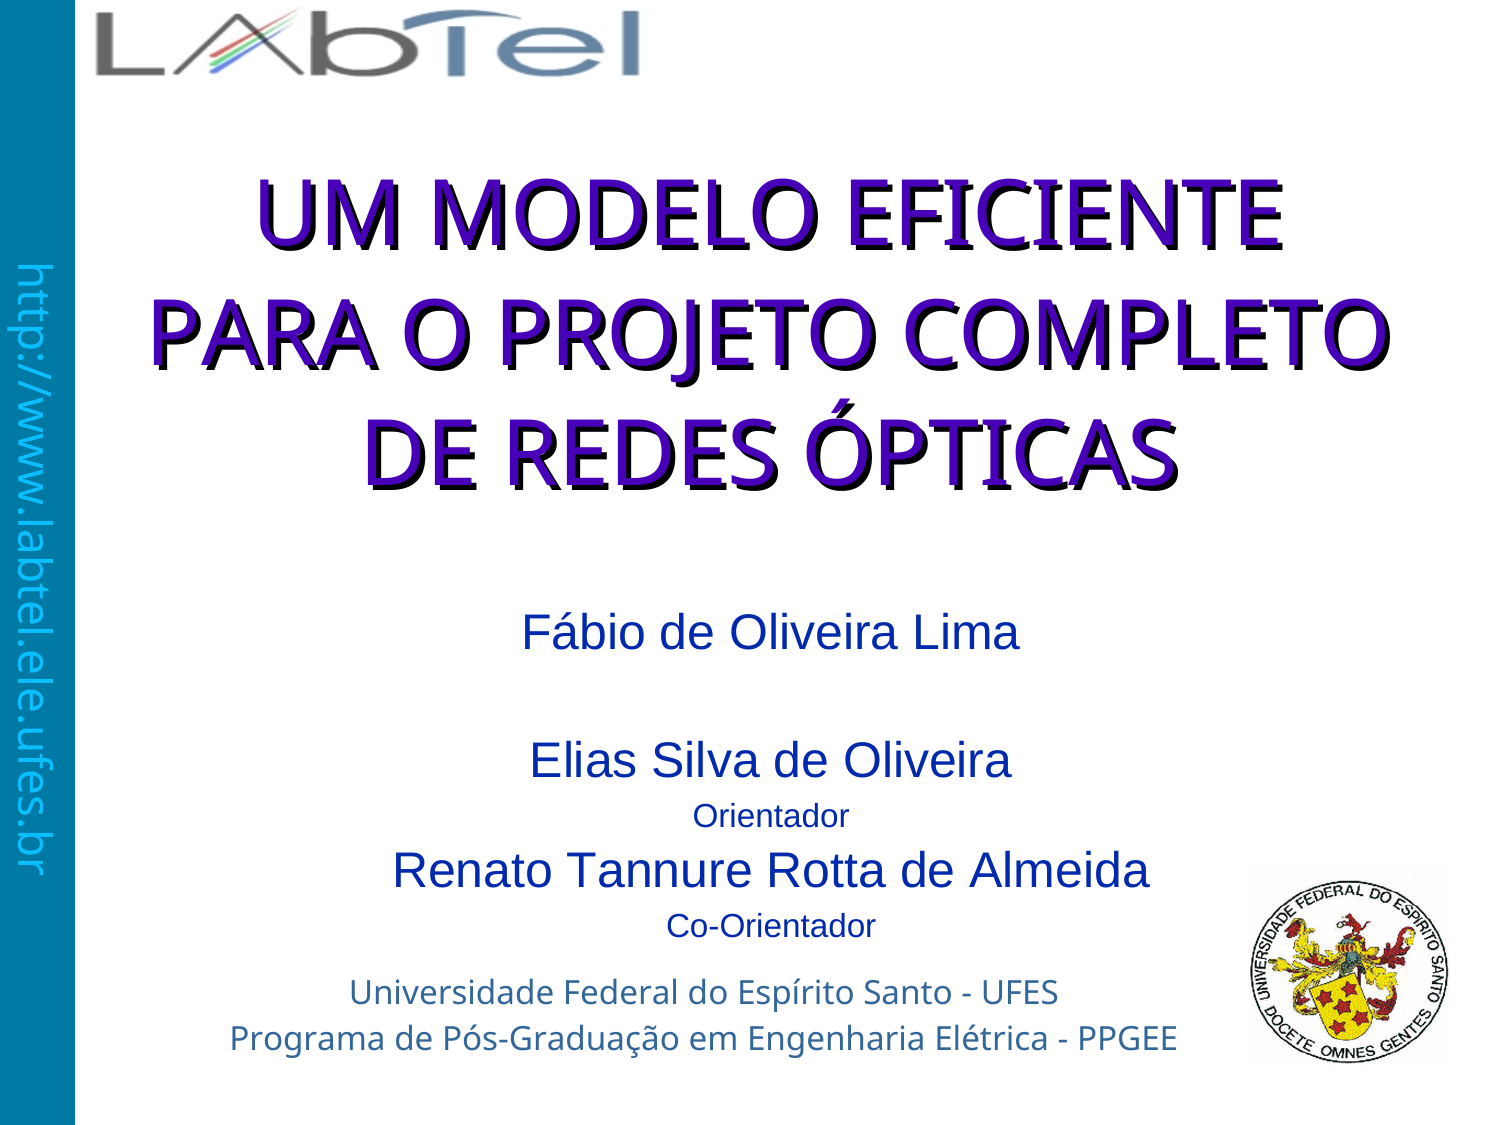

# UM MODELO EFICIENTE PARA O PROJETO COMPLETO DE REDES ÓPTICAS
Fábio de Oliveira Lima
Elias Silva de Oliveira
Orientador
Renato Tannure Rotta de Almeida
Co-Orientador
Universidade Federal do Espírito Santo - UFES
Programa de Pós-Graduação em Engenharia Elétrica - PPGEE